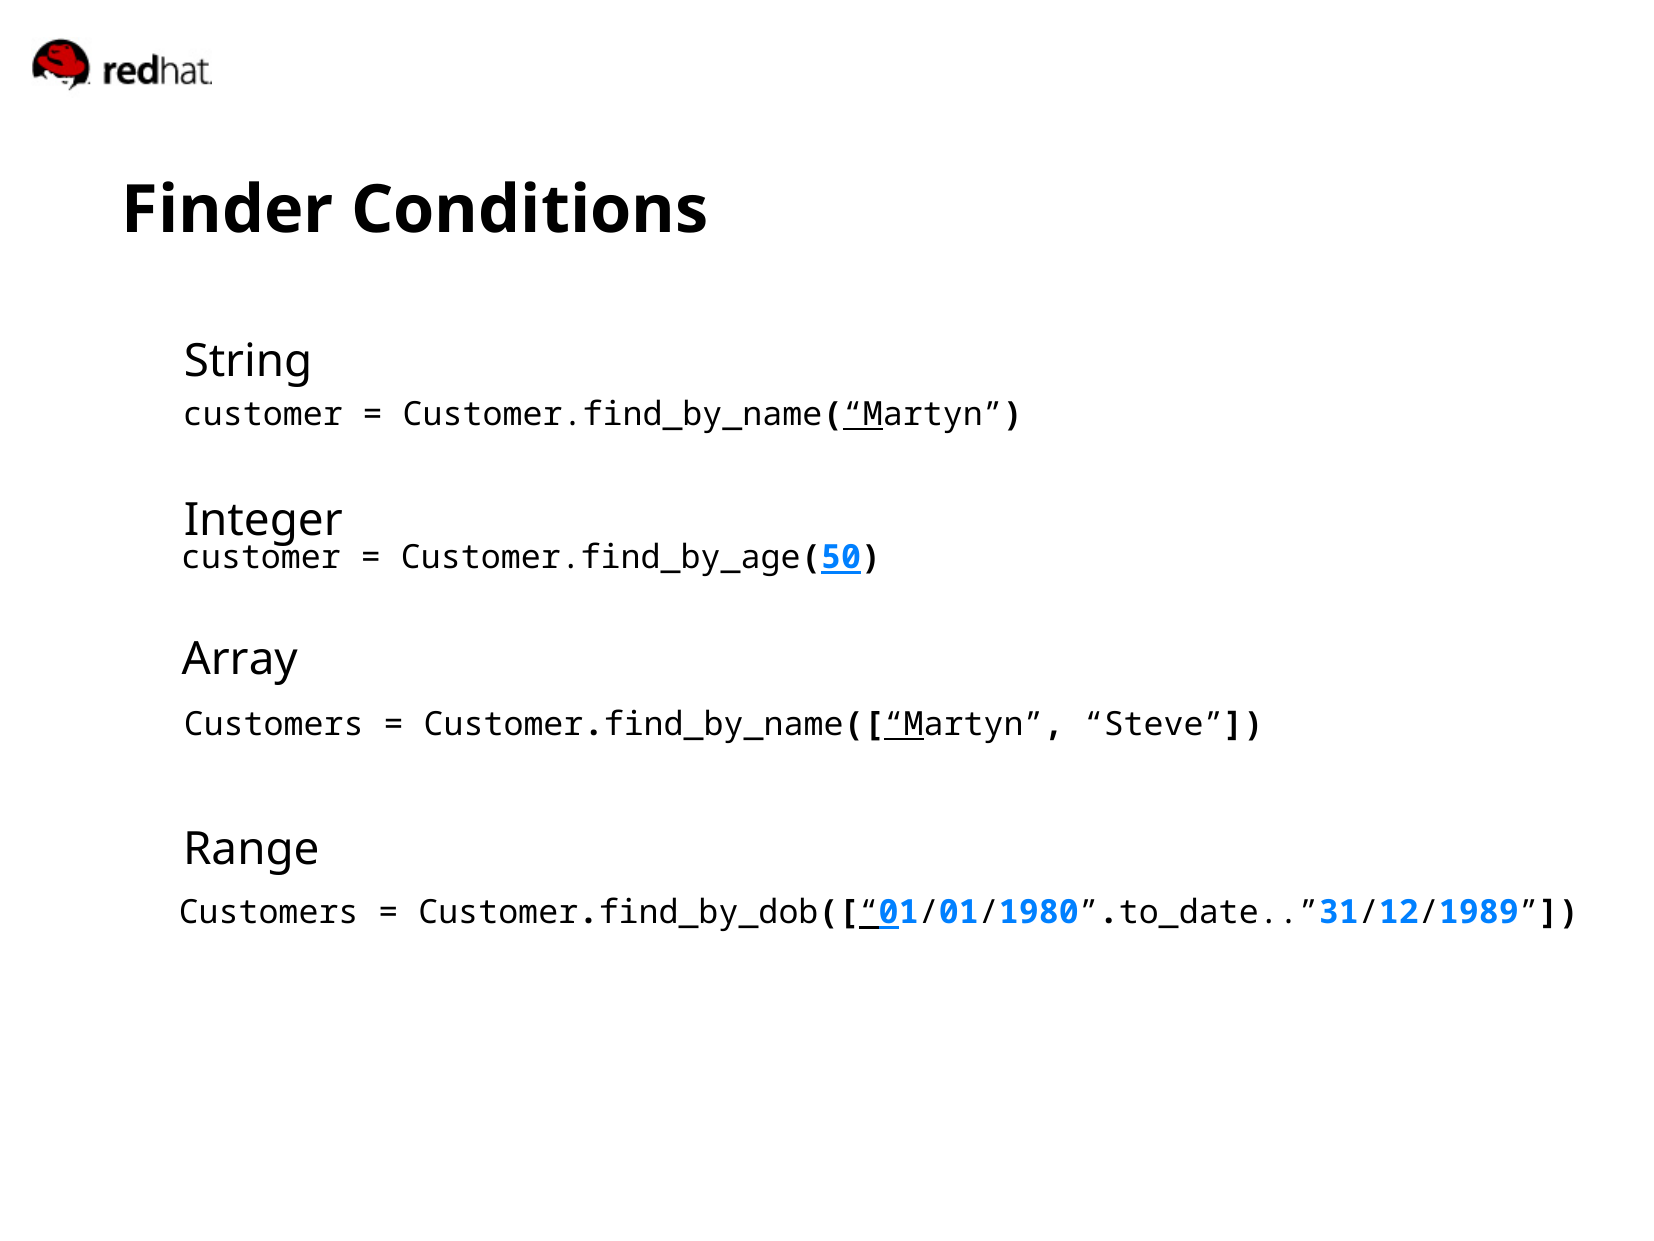

# Finder Conditions
String
customer = Customer.find_by_name(“Martyn”)
Integer
customer = Customer.find_by_age(50)
Array
Customers = Customer.find_by_name([“Martyn”, “Steve”])
Range
Customers = Customer.find_by_dob([“01/01/1980”.to_date..”31/12/1989”])